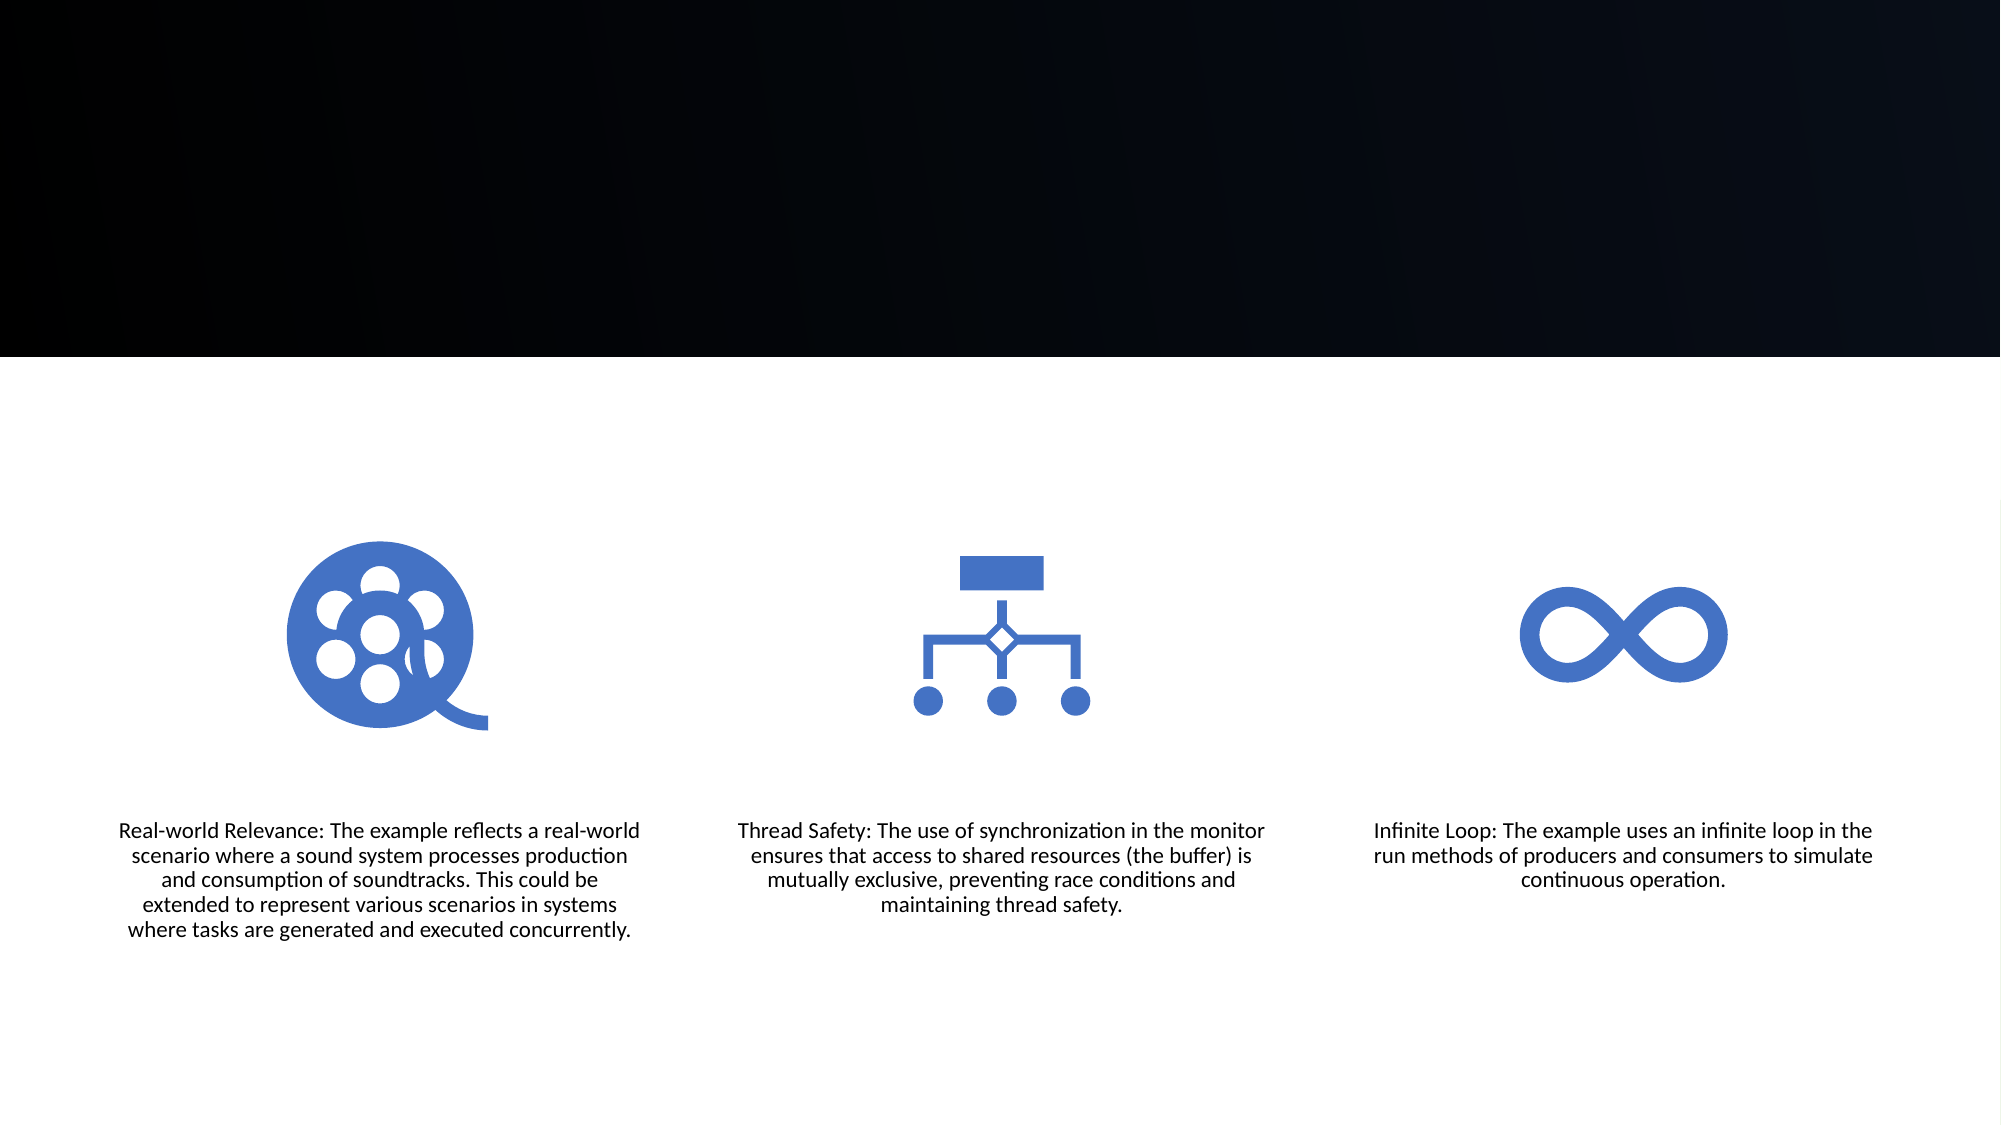

#
Real-world Relevance: The example reflects a real-world scenario where a sound system processes production and consumption of soundtracks. This could be extended to represent various scenarios in systems where tasks are generated and executed concurrently.
Thread Safety: The use of synchronization in the monitor ensures that access to shared resources (the buffer) is mutually exclusive, preventing race conditions and maintaining thread safety.
Infinite Loop: The example uses an infinite loop in the run methods of producers and consumers to simulate continuous operation.